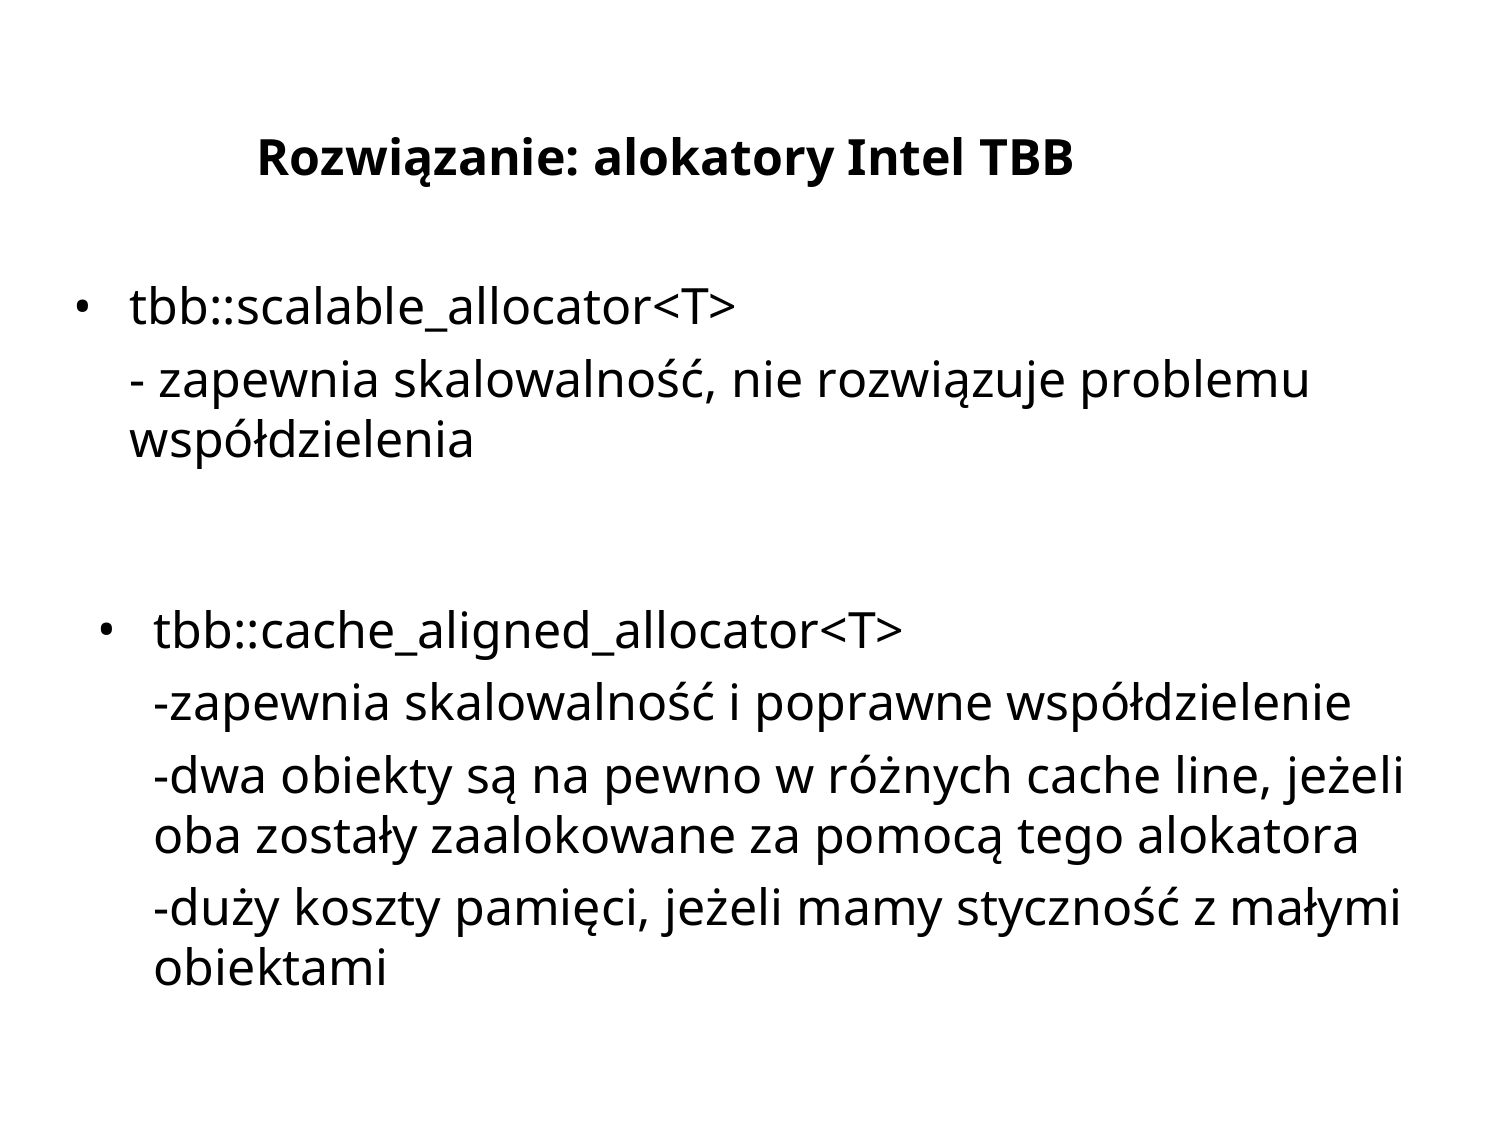

# Rozwiązanie: alokatory Intel TBB
tbb::scalable_allocator<T>
- zapewnia skalowalność, nie rozwiązuje problemu współdzielenia
tbb::cache_aligned_allocator<T>
-zapewnia skalowalność i poprawne współdzielenie
-dwa obiekty są na pewno w różnych cache line, jeżeli oba zostały zaalokowane za pomocą tego alokatora
-duży koszty pamięci, jeżeli mamy styczność z małymi obiektami